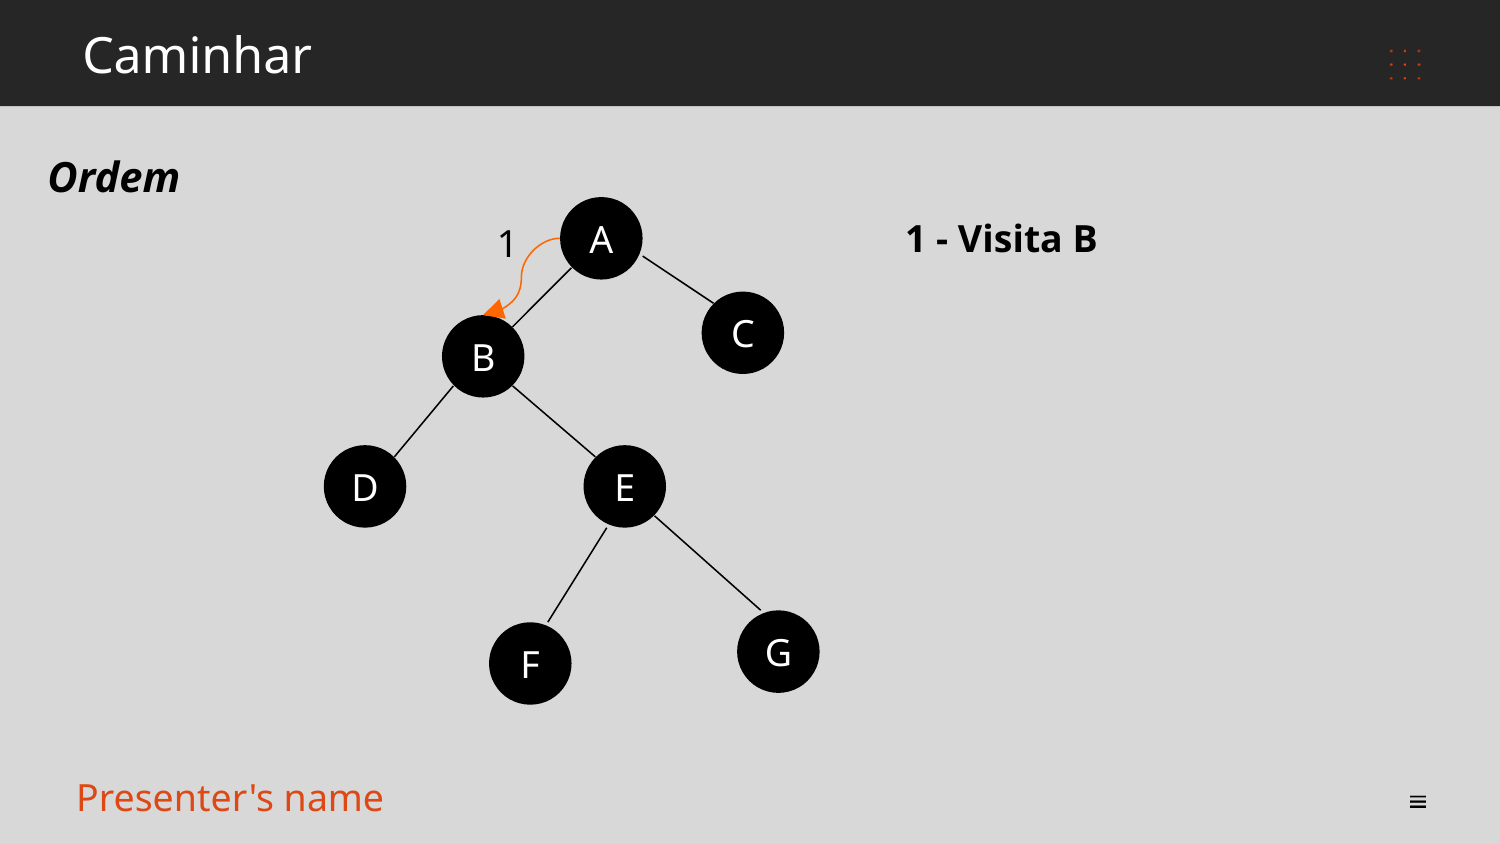

Caminhar
Ordem
A
C
B
D
E
G
F
1 - Visita B
1